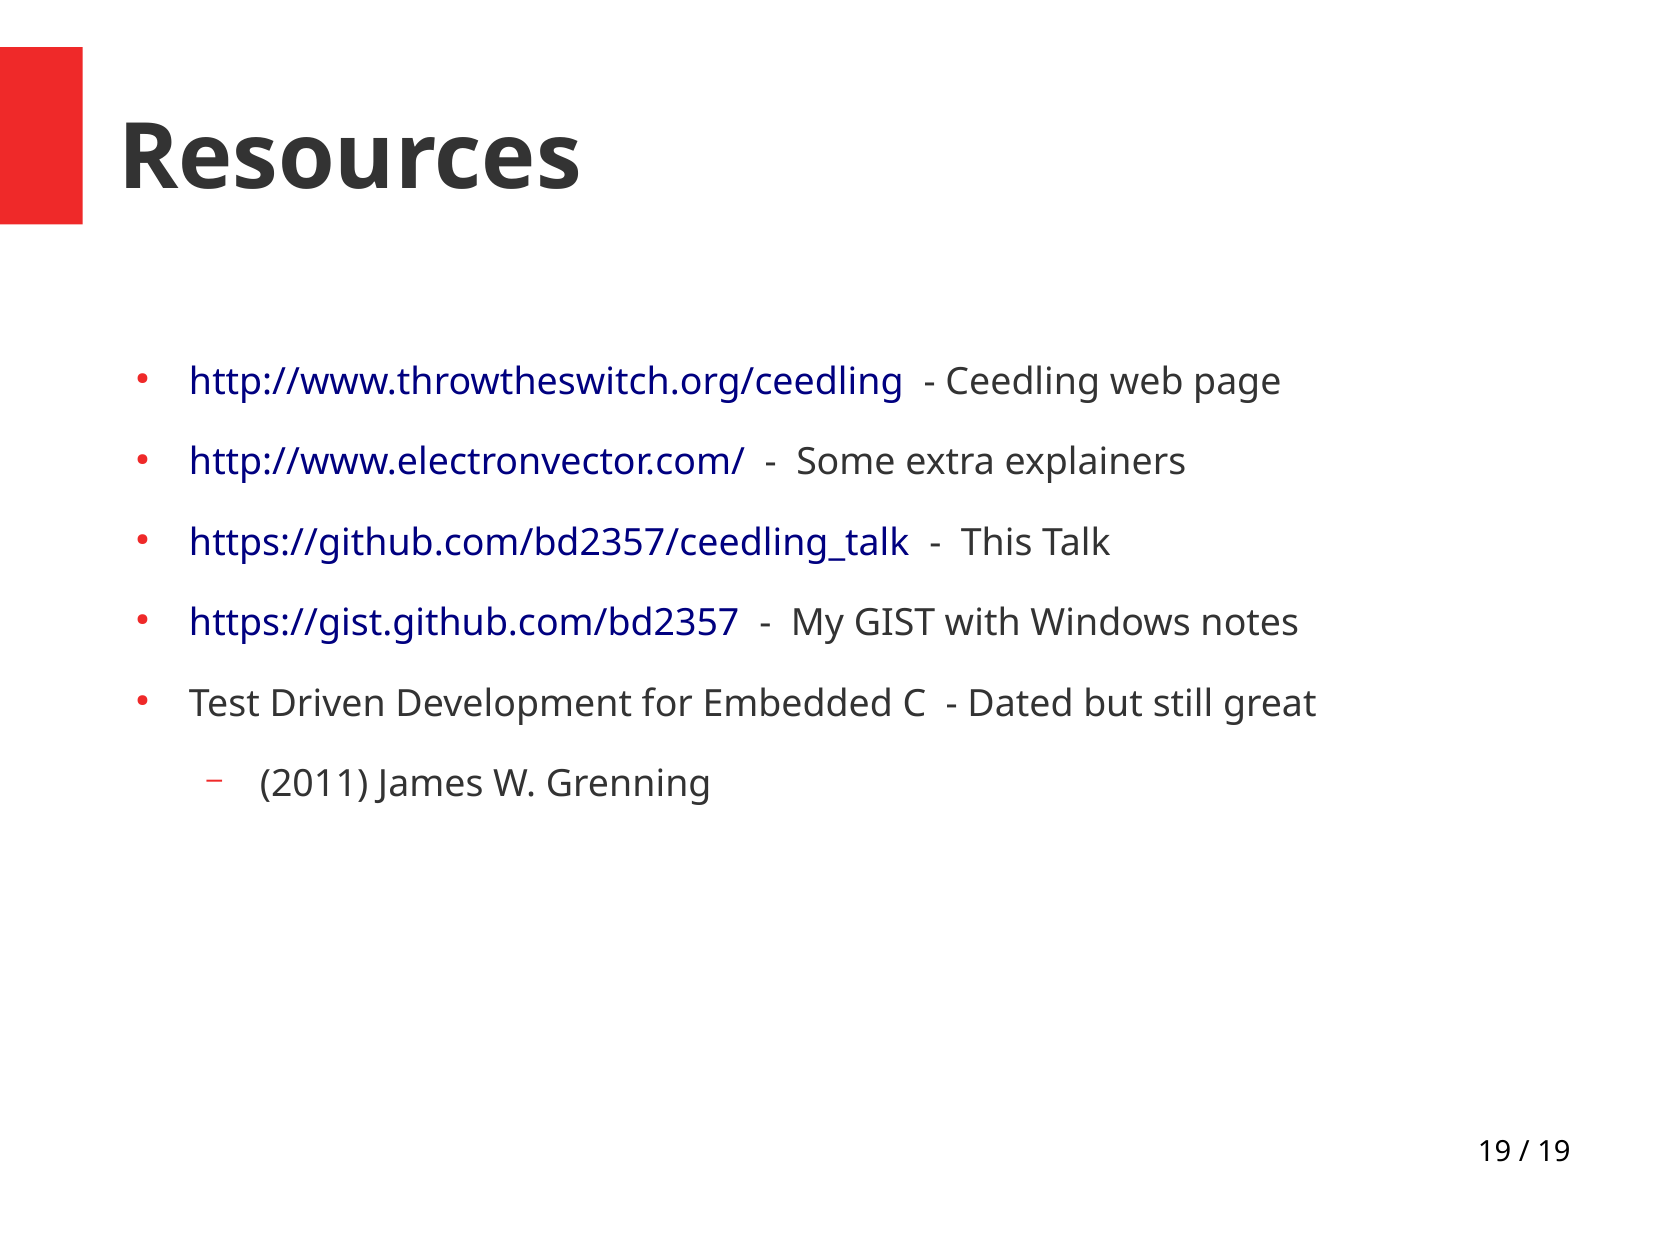

# Resources
http://www.throwtheswitch.org/ceedling - Ceedling web page
http://www.electronvector.com/ - Some extra explainers
https://github.com/bd2357/ceedling_talk - This Talk
https://gist.github.com/bd2357 - My GIST with Windows notes
Test Driven Development for Embedded C - Dated but still great
(2011) James W. Grenning
19